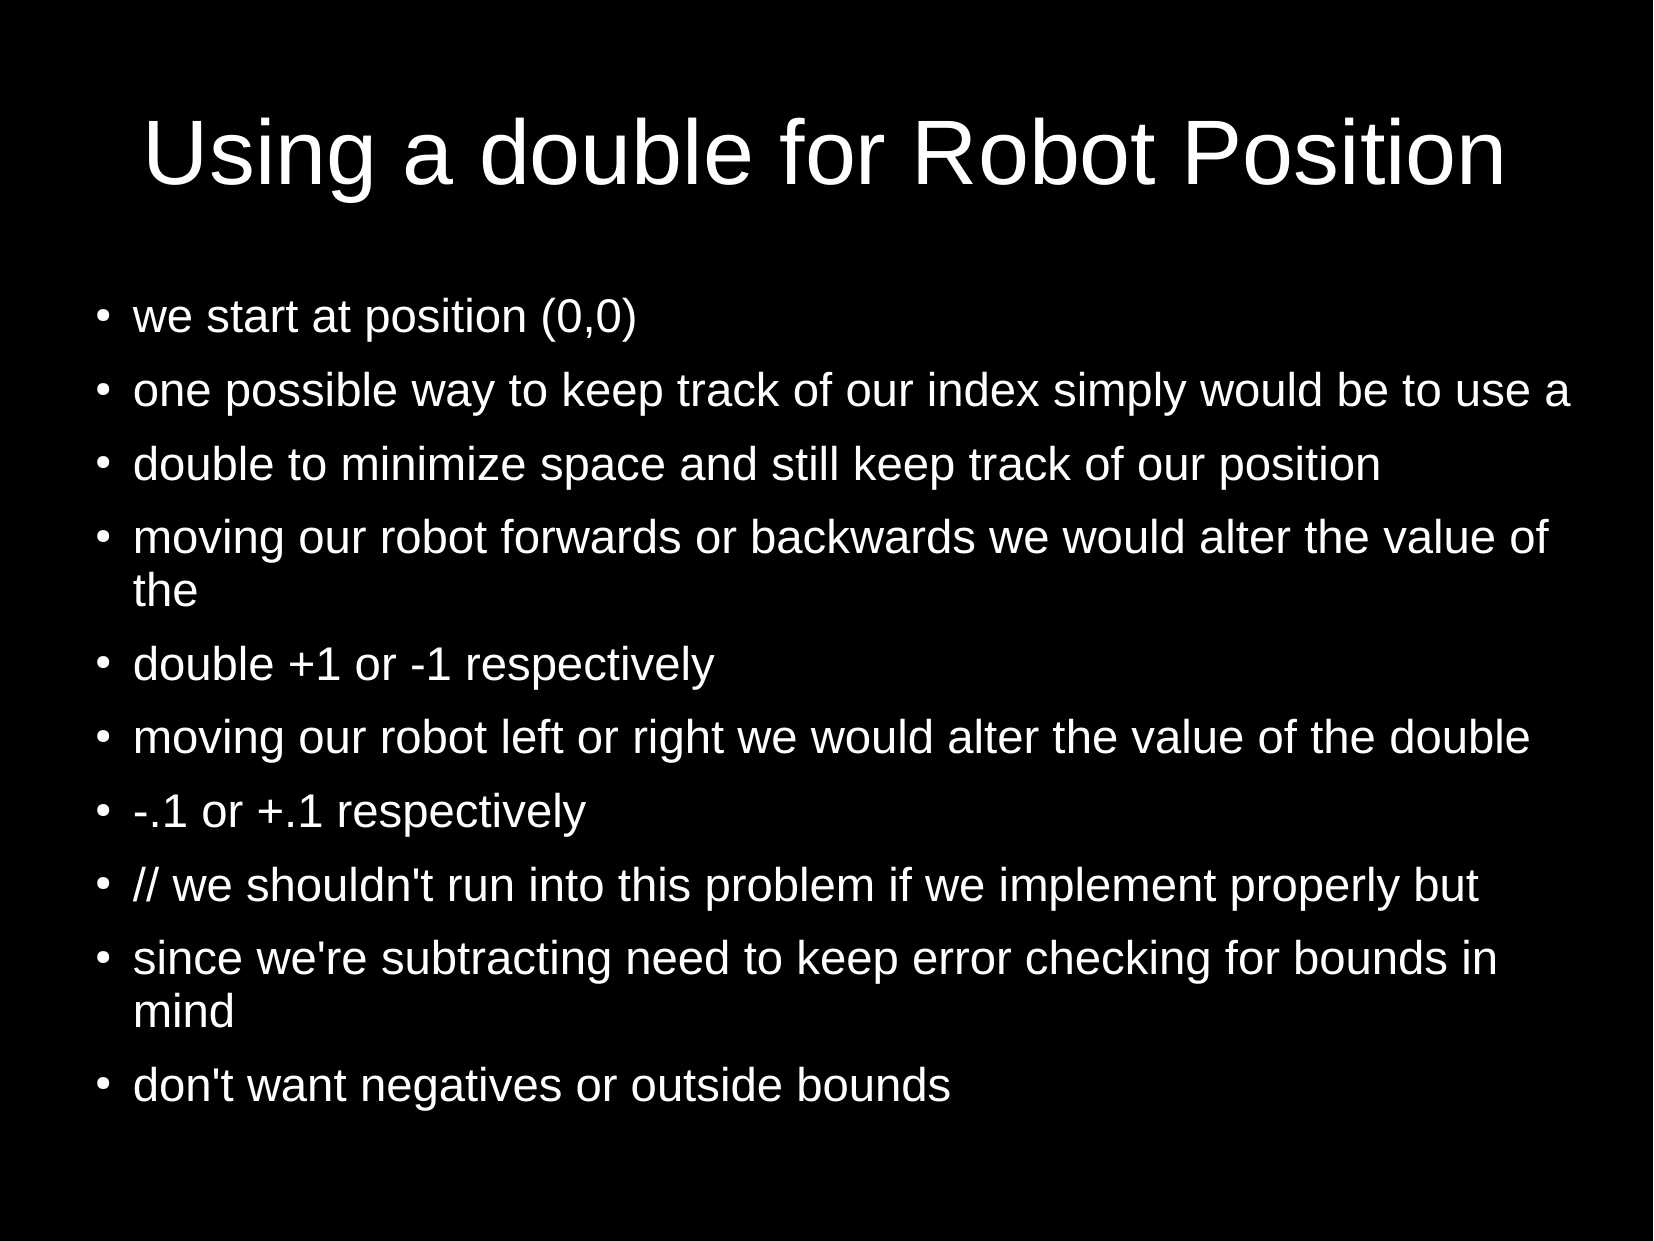

# Using a double for Robot Position
we start at position (0,0)
one possible way to keep track of our index simply would be to use a
double to minimize space and still keep track of our position
moving our robot forwards or backwards we would alter the value of the
double +1 or -1 respectively
moving our robot left or right we would alter the value of the double
-.1 or +.1 respectively
// we shouldn't run into this problem if we implement properly but
since we're subtracting need to keep error checking for bounds in mind
don't want negatives or outside bounds